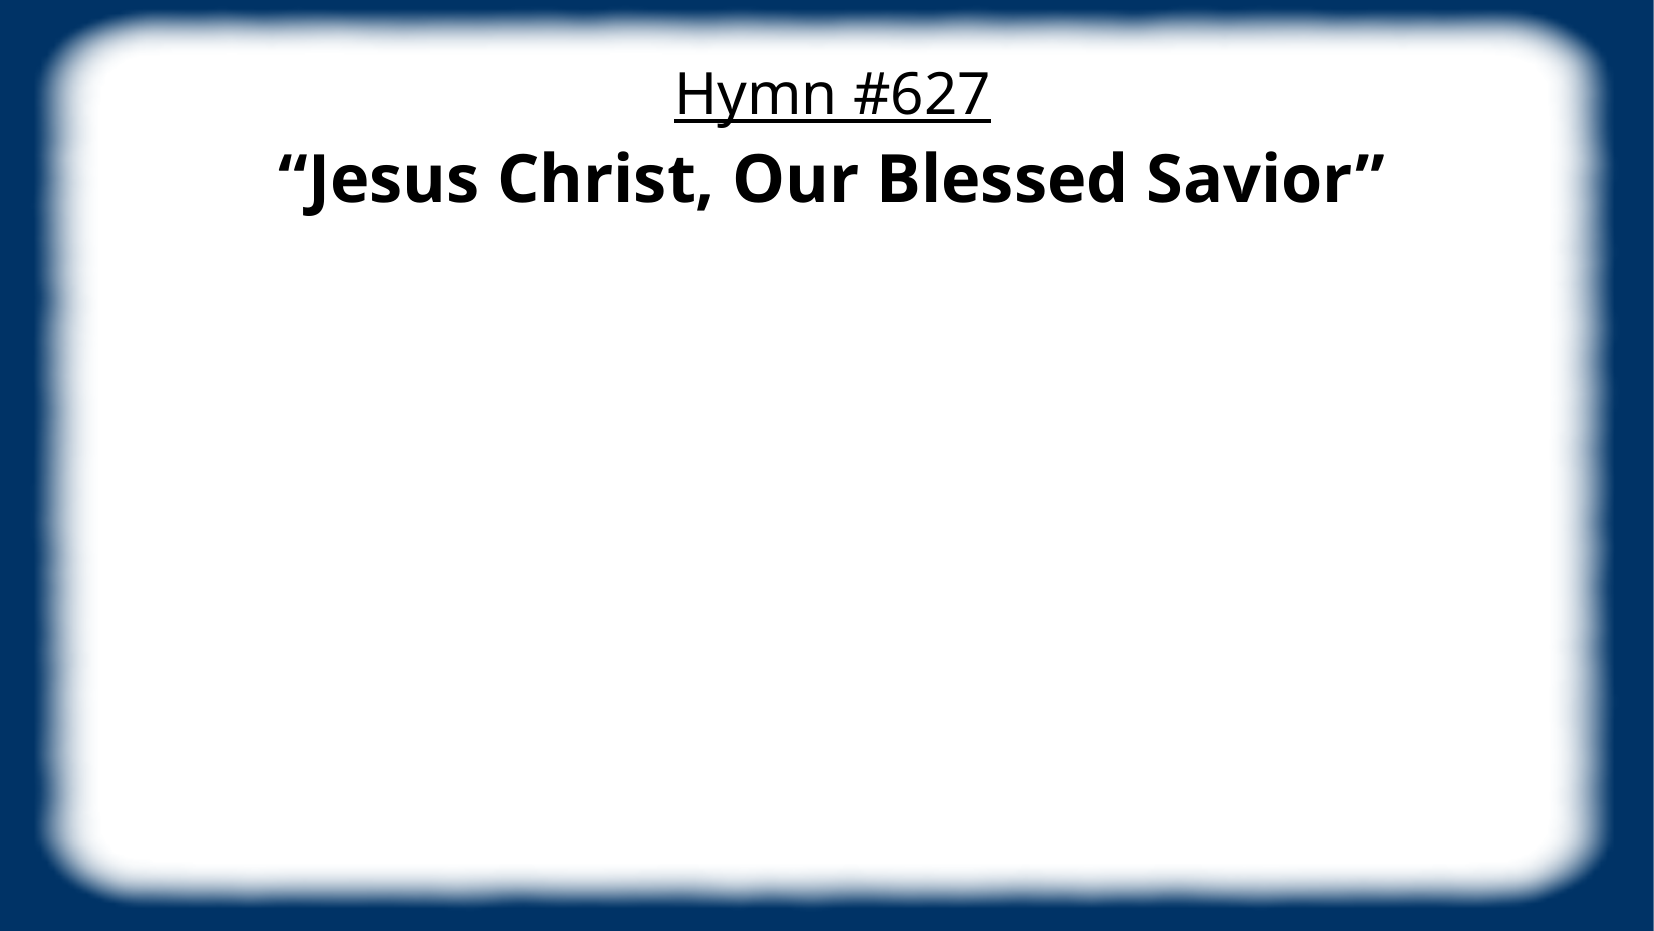

Hymn #627
“Jesus Christ, Our Blessed Savior”